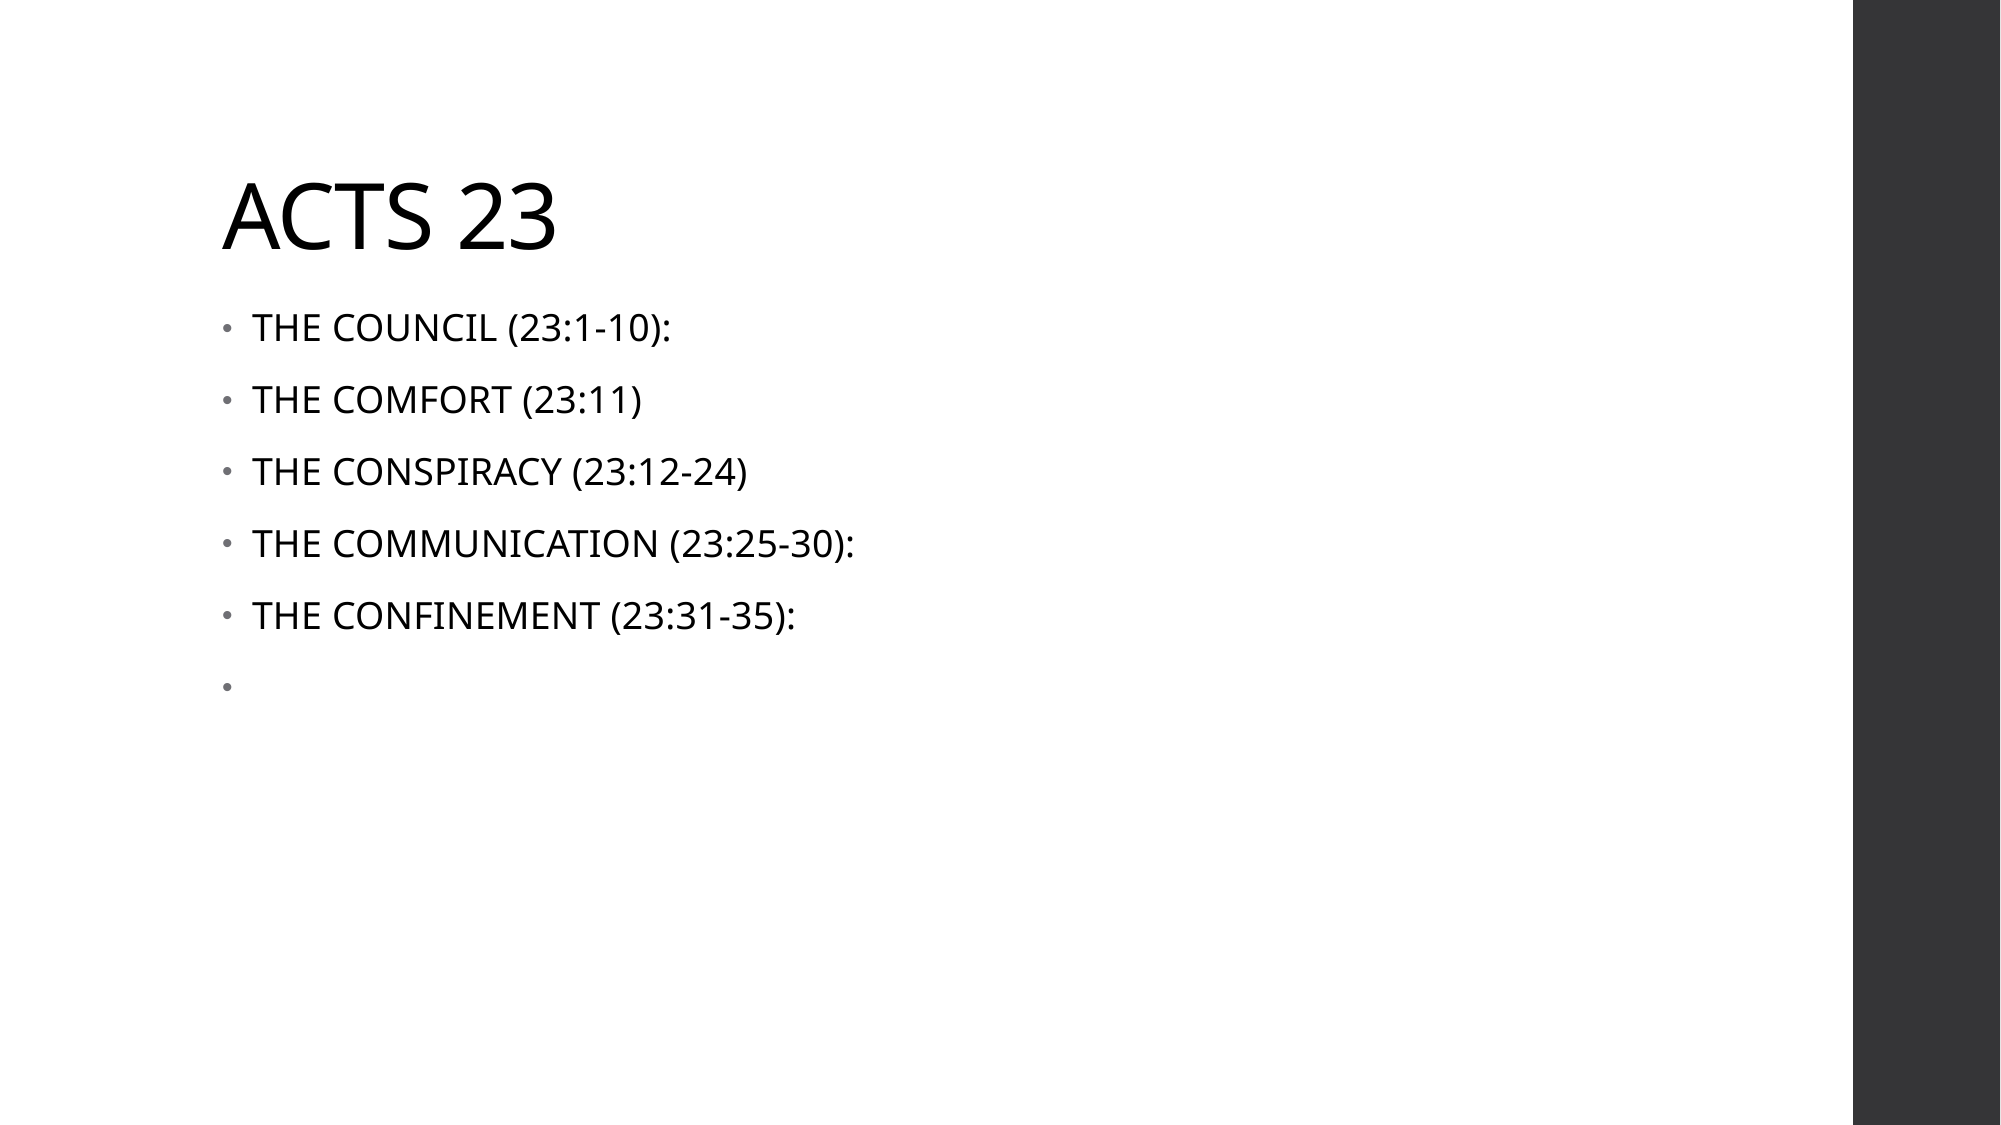

# ACTS 23
THE COUNCIL (23:1-10):
THE COMFORT (23:11)
THE CONSPIRACY (23:12-24)
THE COMMUNICATION (23:25-30):
THE CONFINEMENT (23:31-35):